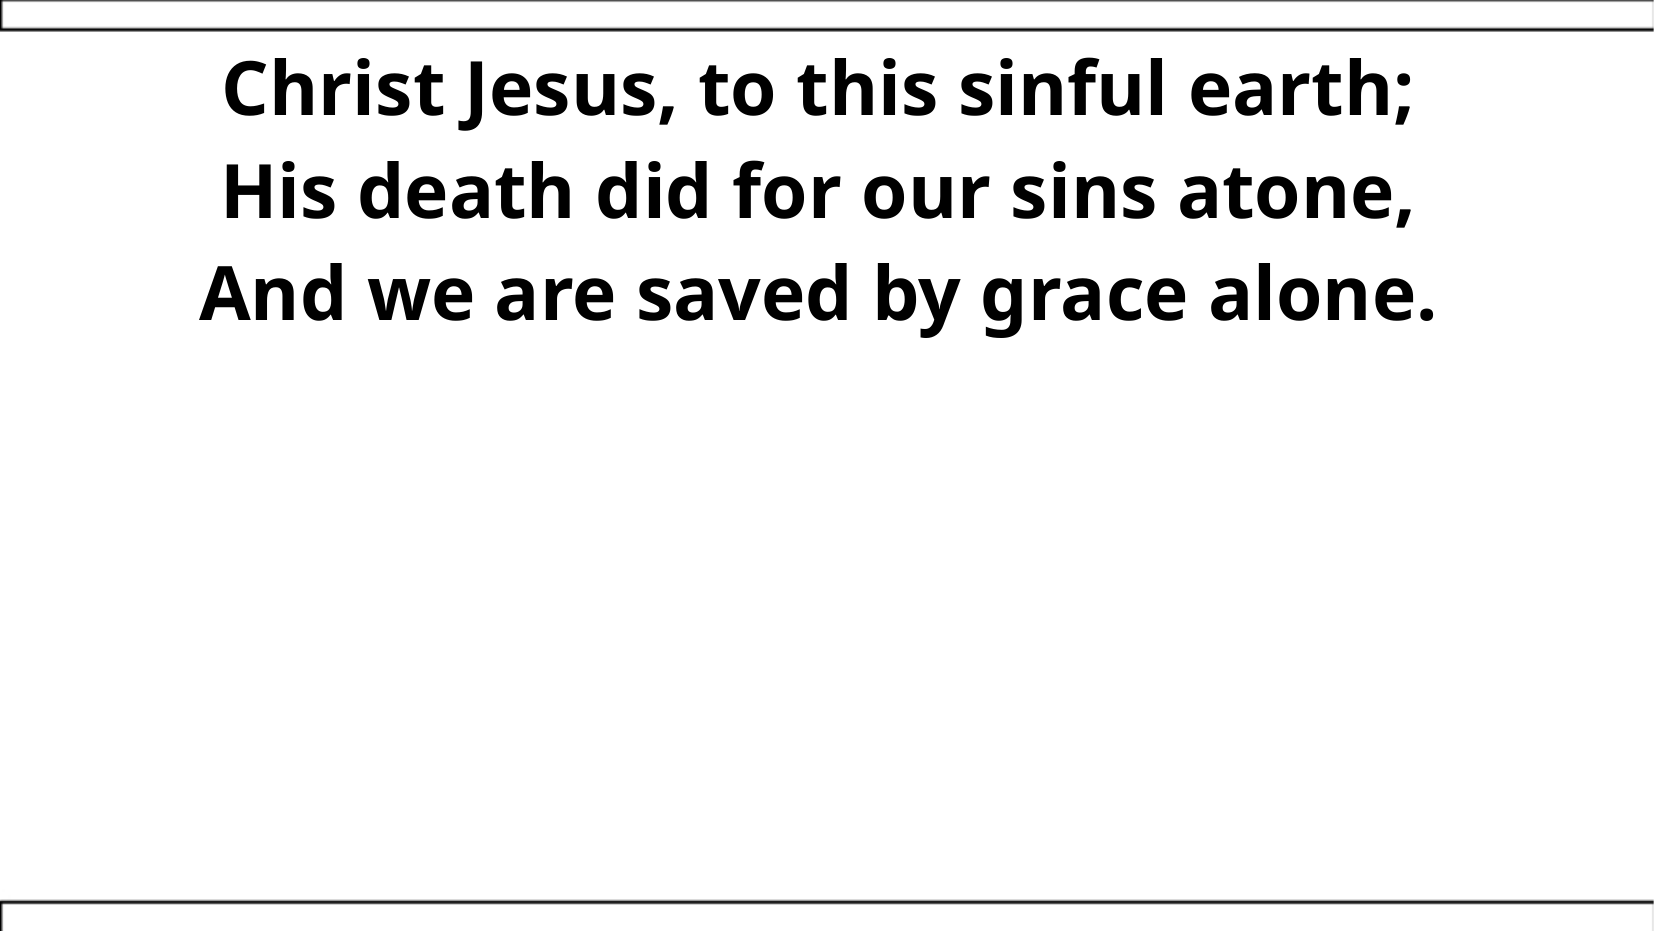

Christ Jesus, to this sinful earth;
His death did for our sins atone,
And we are saved by grace alone.